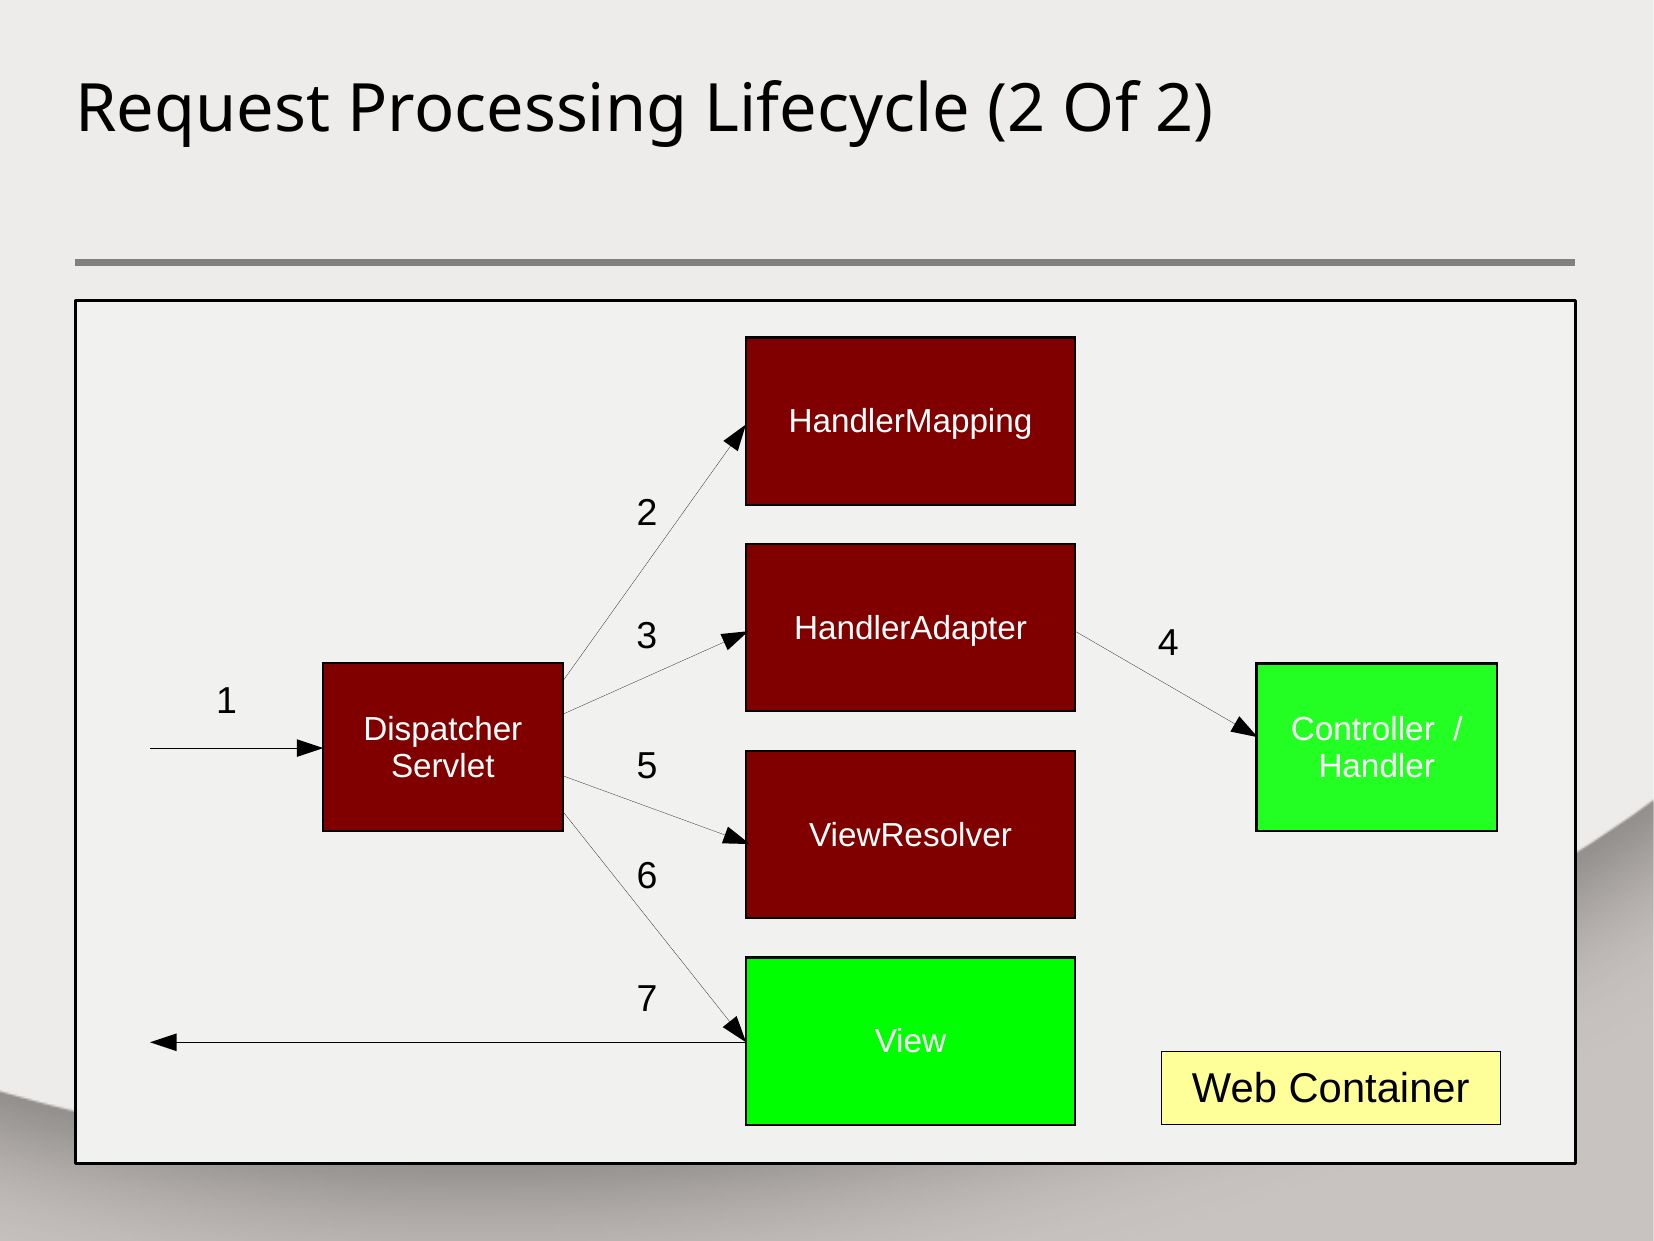

# Request Processing Lifecycle (2 Of 2)
HandlerMapping
2
HandlerAdapter
3
4
Dispatcher
Servlet
Controller / Handler
1
5
ViewResolver
6
View
7
Web Container